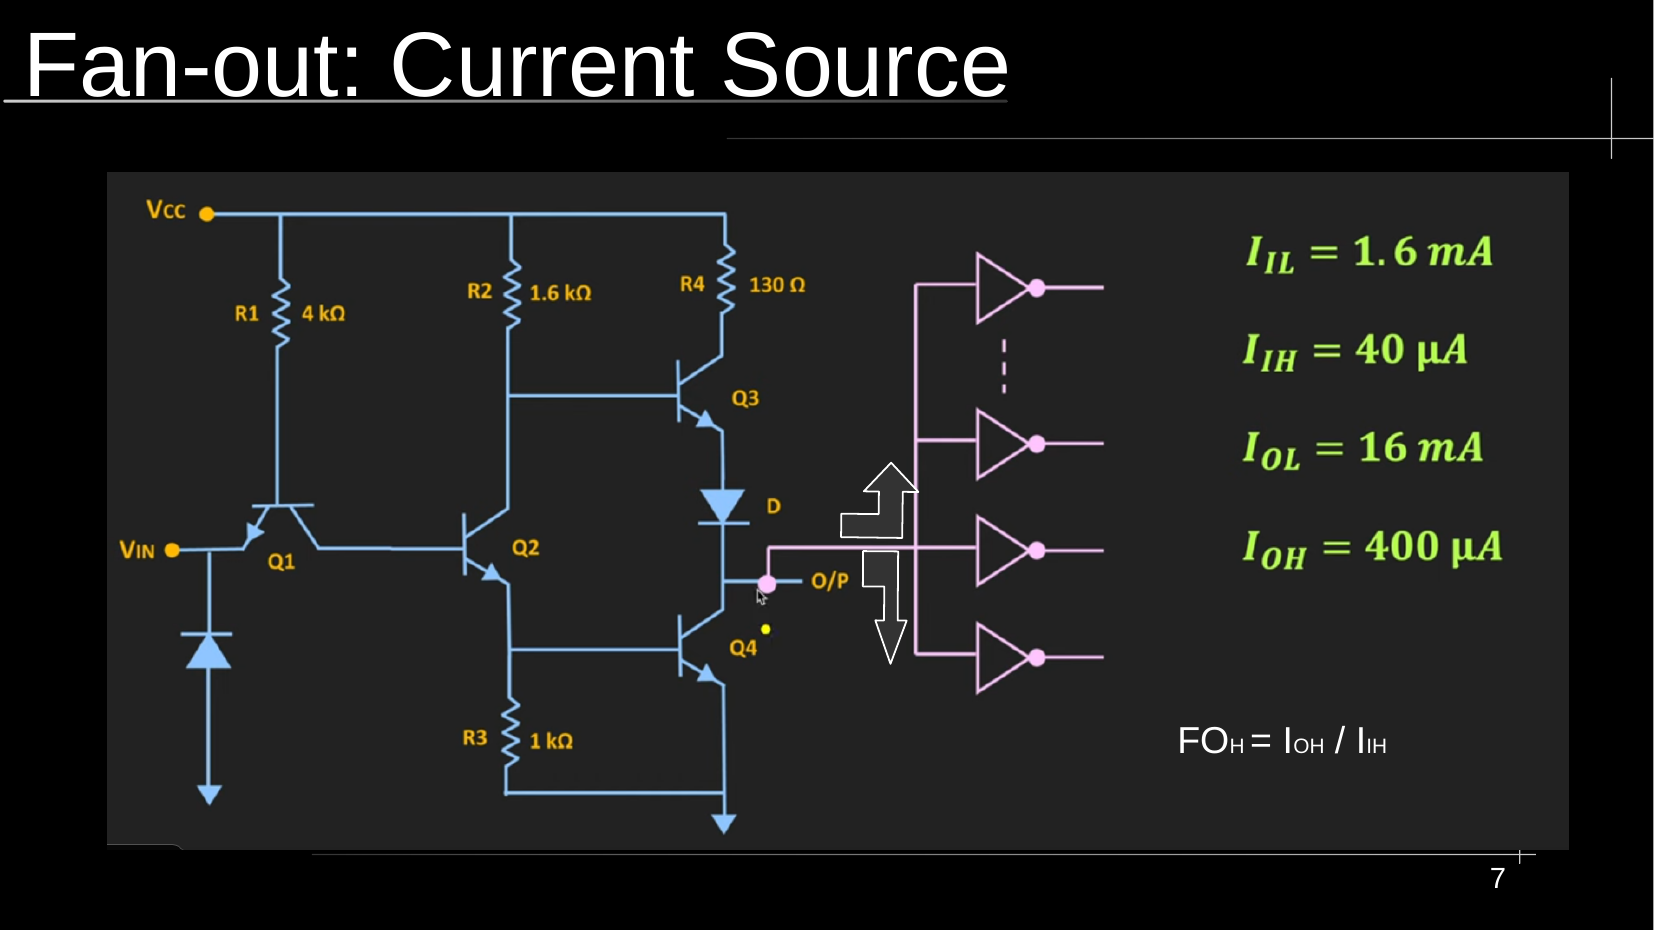

# Fan-out: Current Source
FOH = IOH / IIH
7